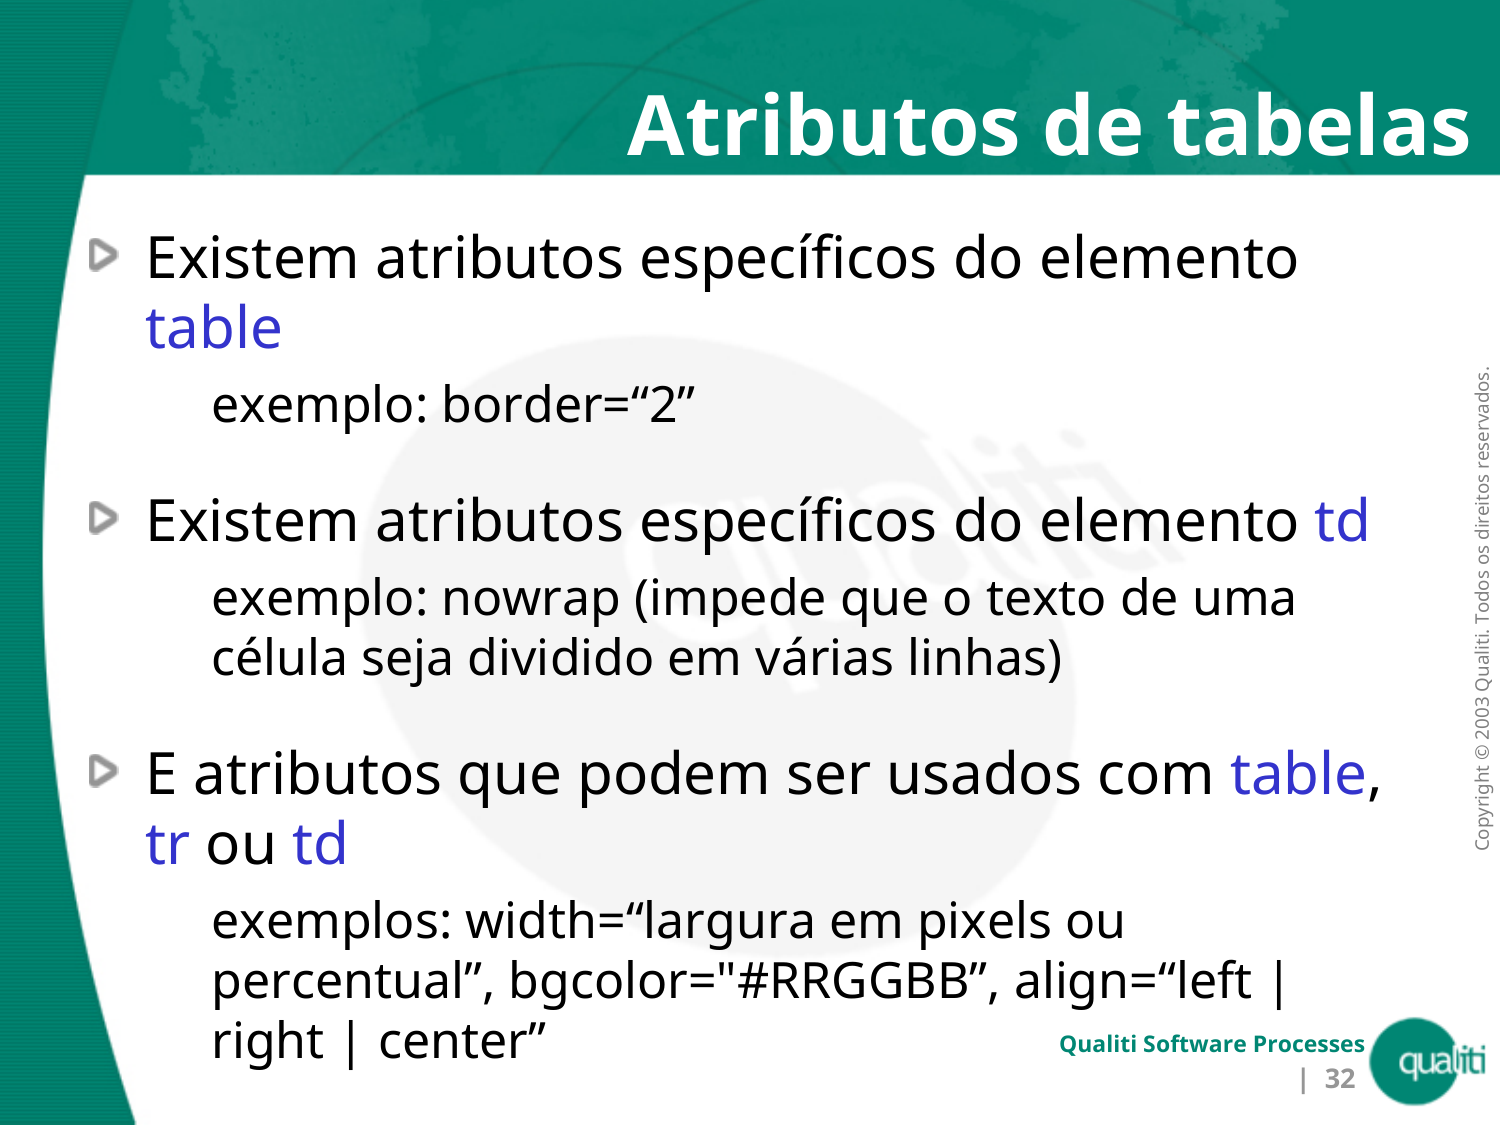

# Atributos de tabelas
Existem atributos específicos do elemento table
exemplo: border=“2”
Existem atributos específicos do elemento td
exemplo: nowrap (impede que o texto de uma célula seja dividido em várias linhas)‏
E atributos que podem ser usados com table, tr ou td
exemplos: width=“largura em pixels ou percentual”, bgcolor="#RRGGBB”, align=“left | right | center”